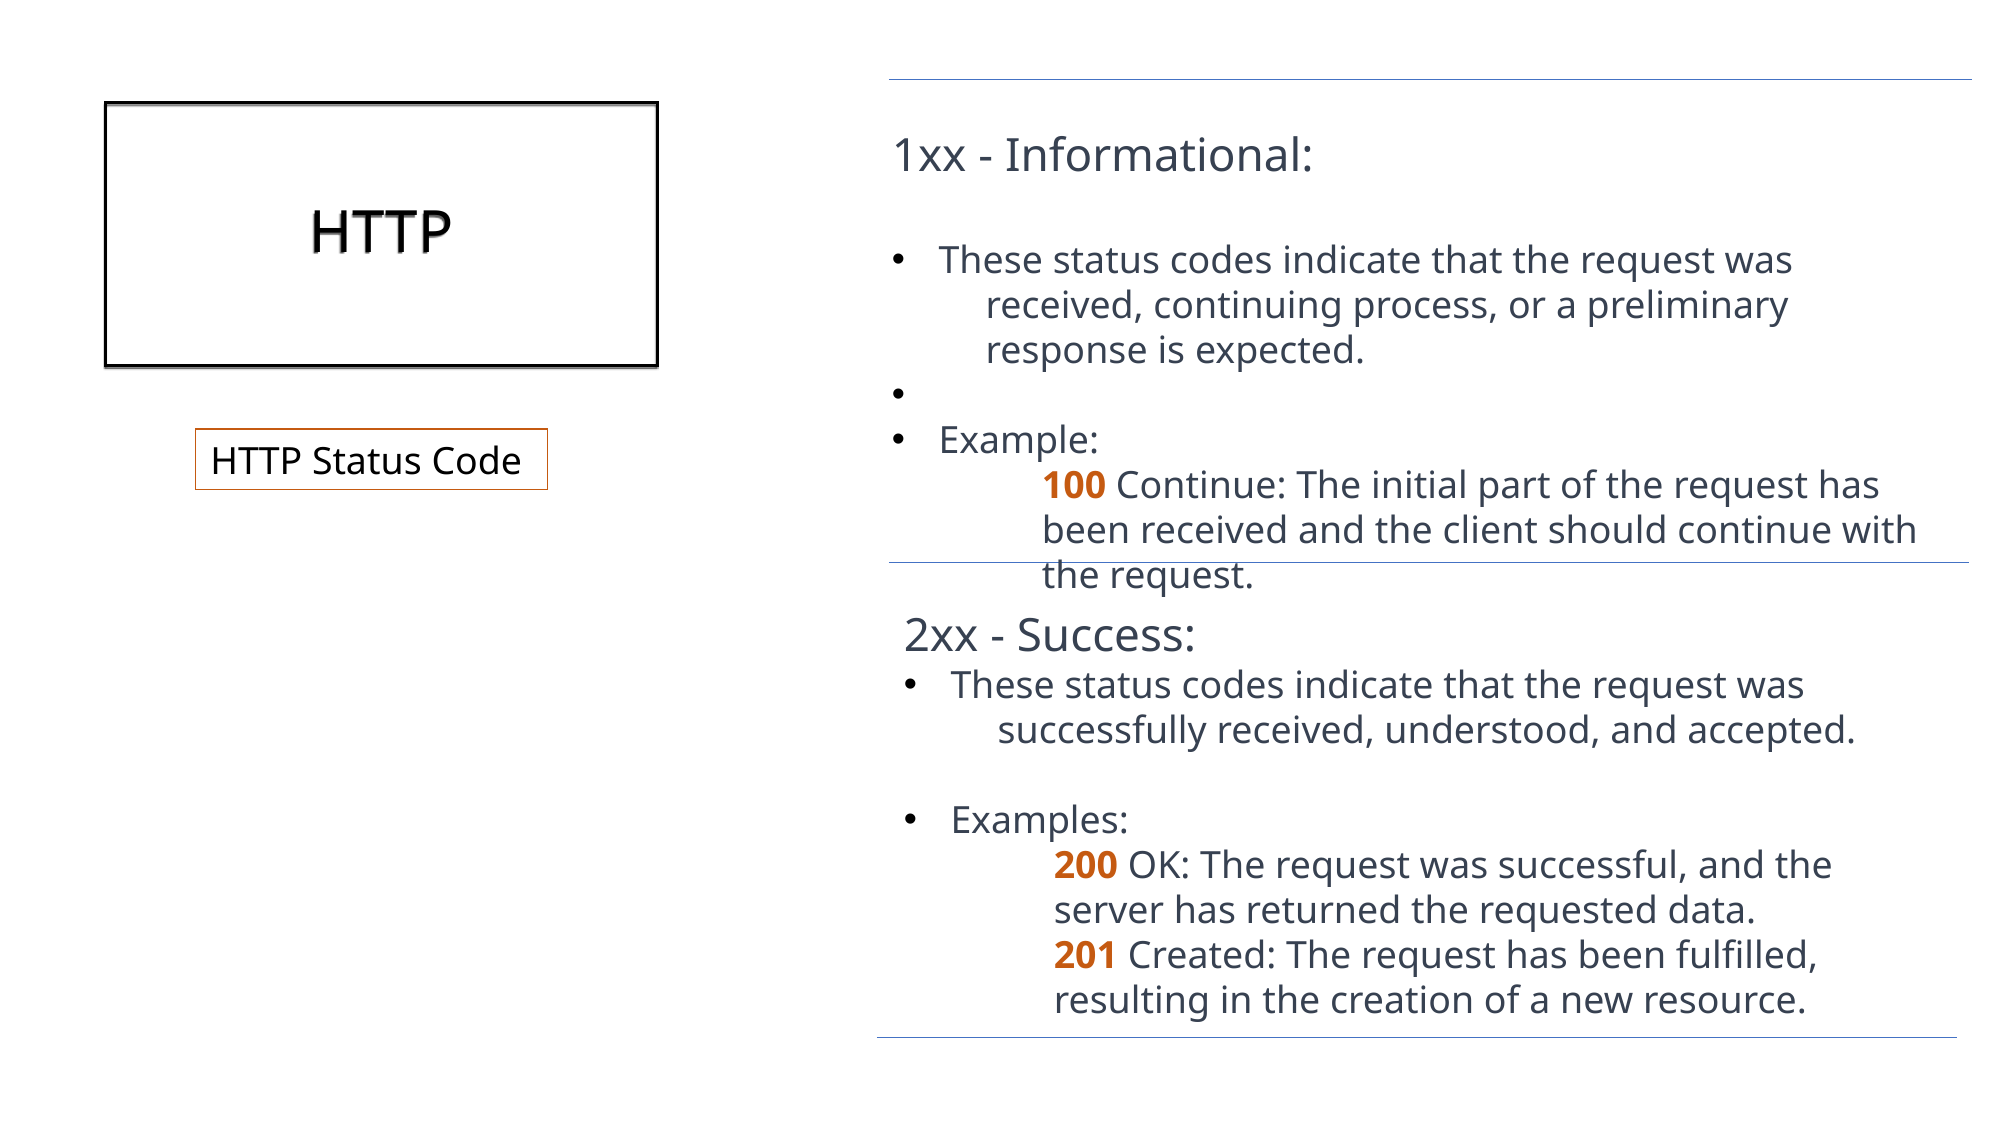

# HTTP
1xx - Informational:
These status codes indicate that the request was received, continuing process, or a preliminary response is expected.
Example:
100 Continue: The initial part of the request has been received and the client should continue with the request.
HTTP Status Code
2xx - Success:
These status codes indicate that the request was successfully received, understood, and accepted.
Examples:
200 OK: The request was successful, and the server has returned the requested data.
201 Created: The request has been fulfilled, resulting in the creation of a new resource.